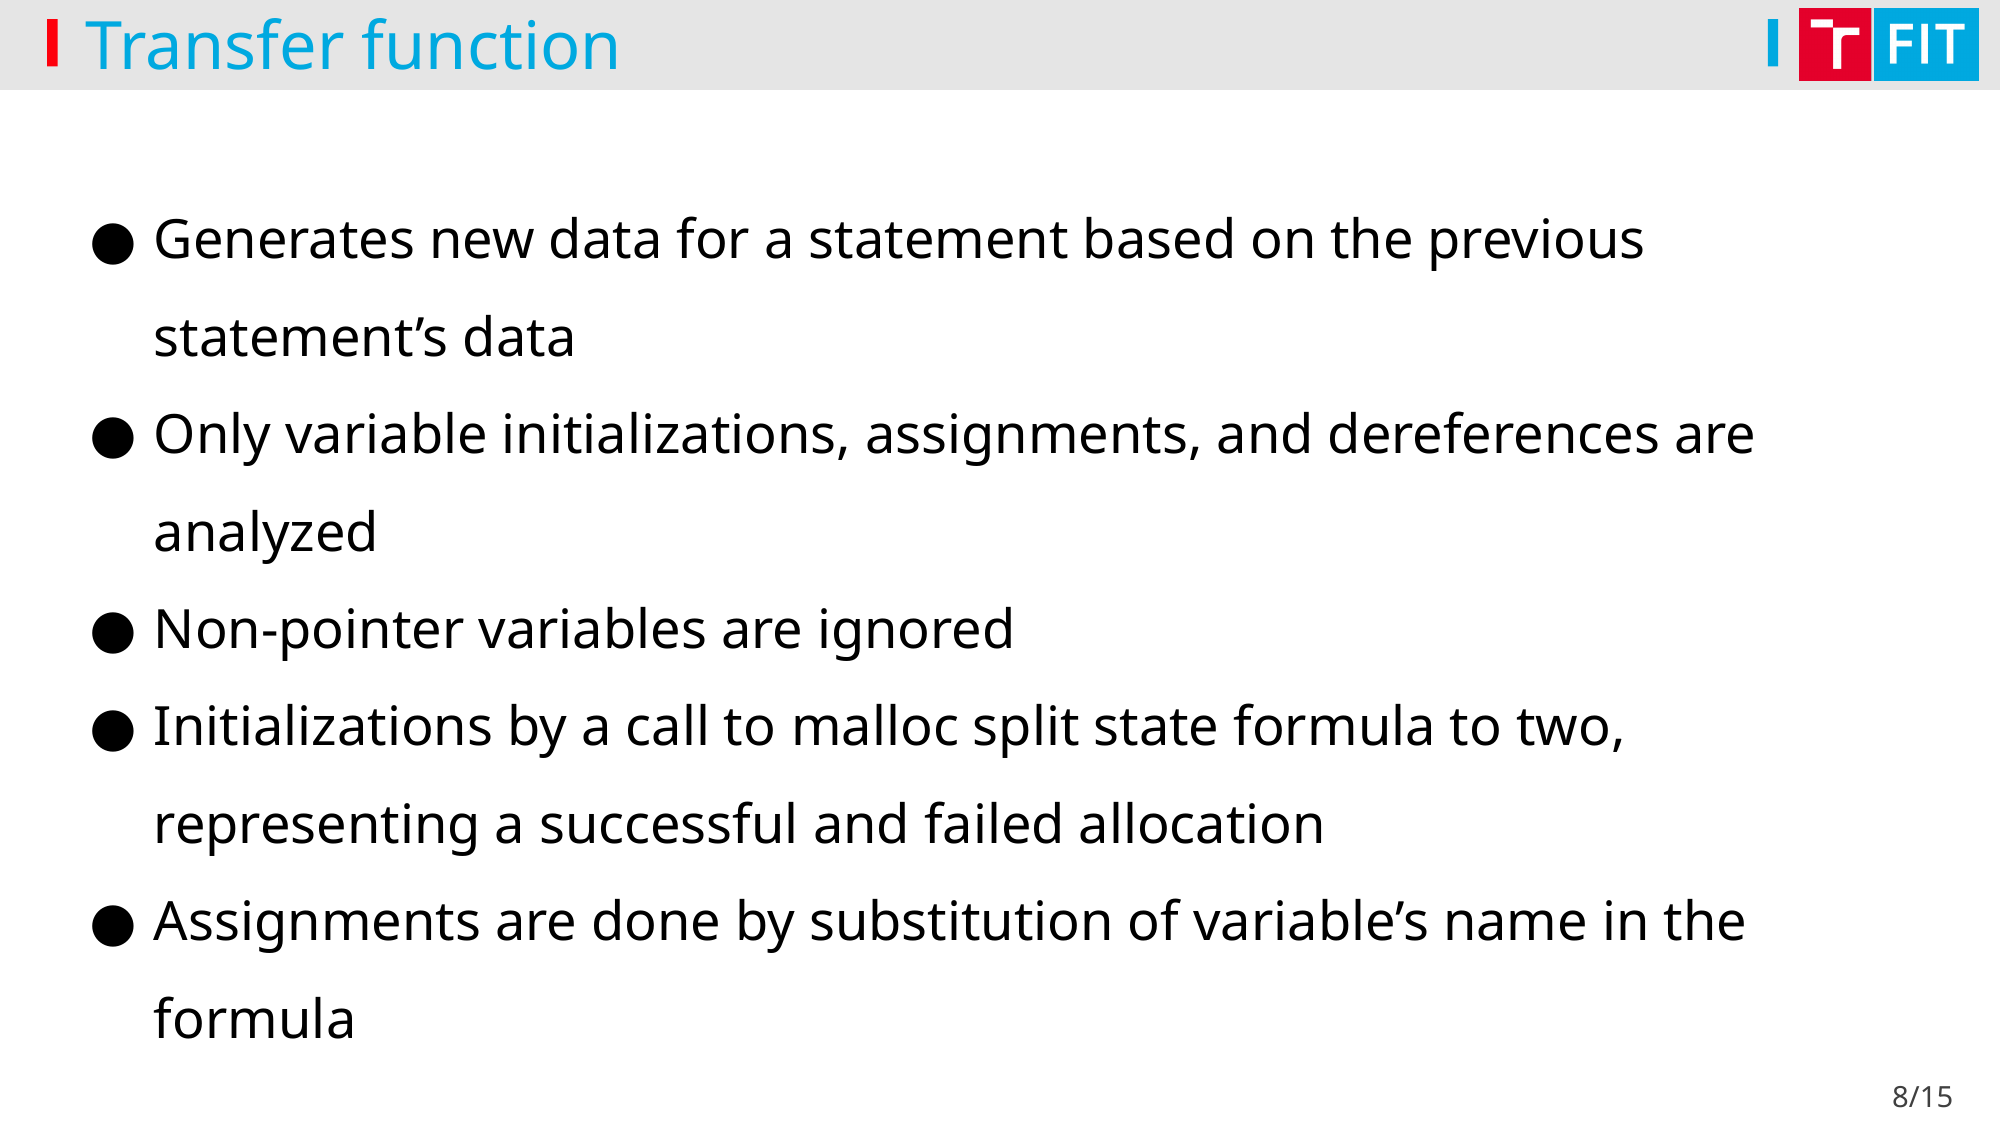

# Transfer function
Generates new data for a statement based on the previous statement’s data
Only variable initializations, assignments, and dereferences are analyzed
Non-pointer variables are ignored
Initializations by a call to malloc split state formula to two, representing a successful and failed allocation
Assignments are done by substitution of variable’s name in the formula